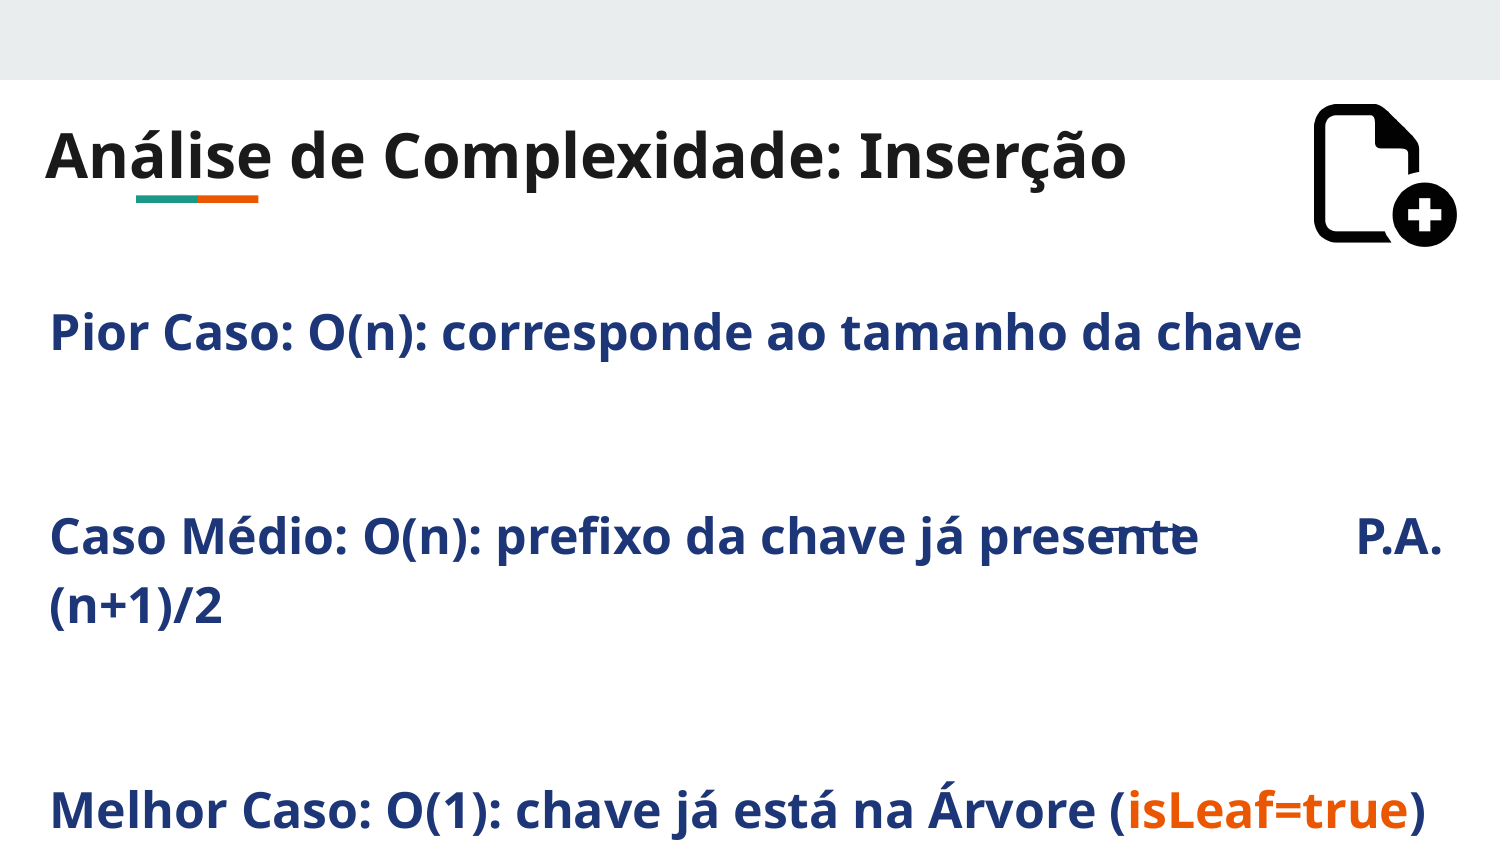

# Análise de Complexidade: Inserção
Pior Caso: O(n): corresponde ao tamanho da chave
Caso Médio: O(n): prefixo da chave já presente P.A. (n+1)/2
Melhor Caso: O(1): chave já está na Árvore (isLeaf=true)